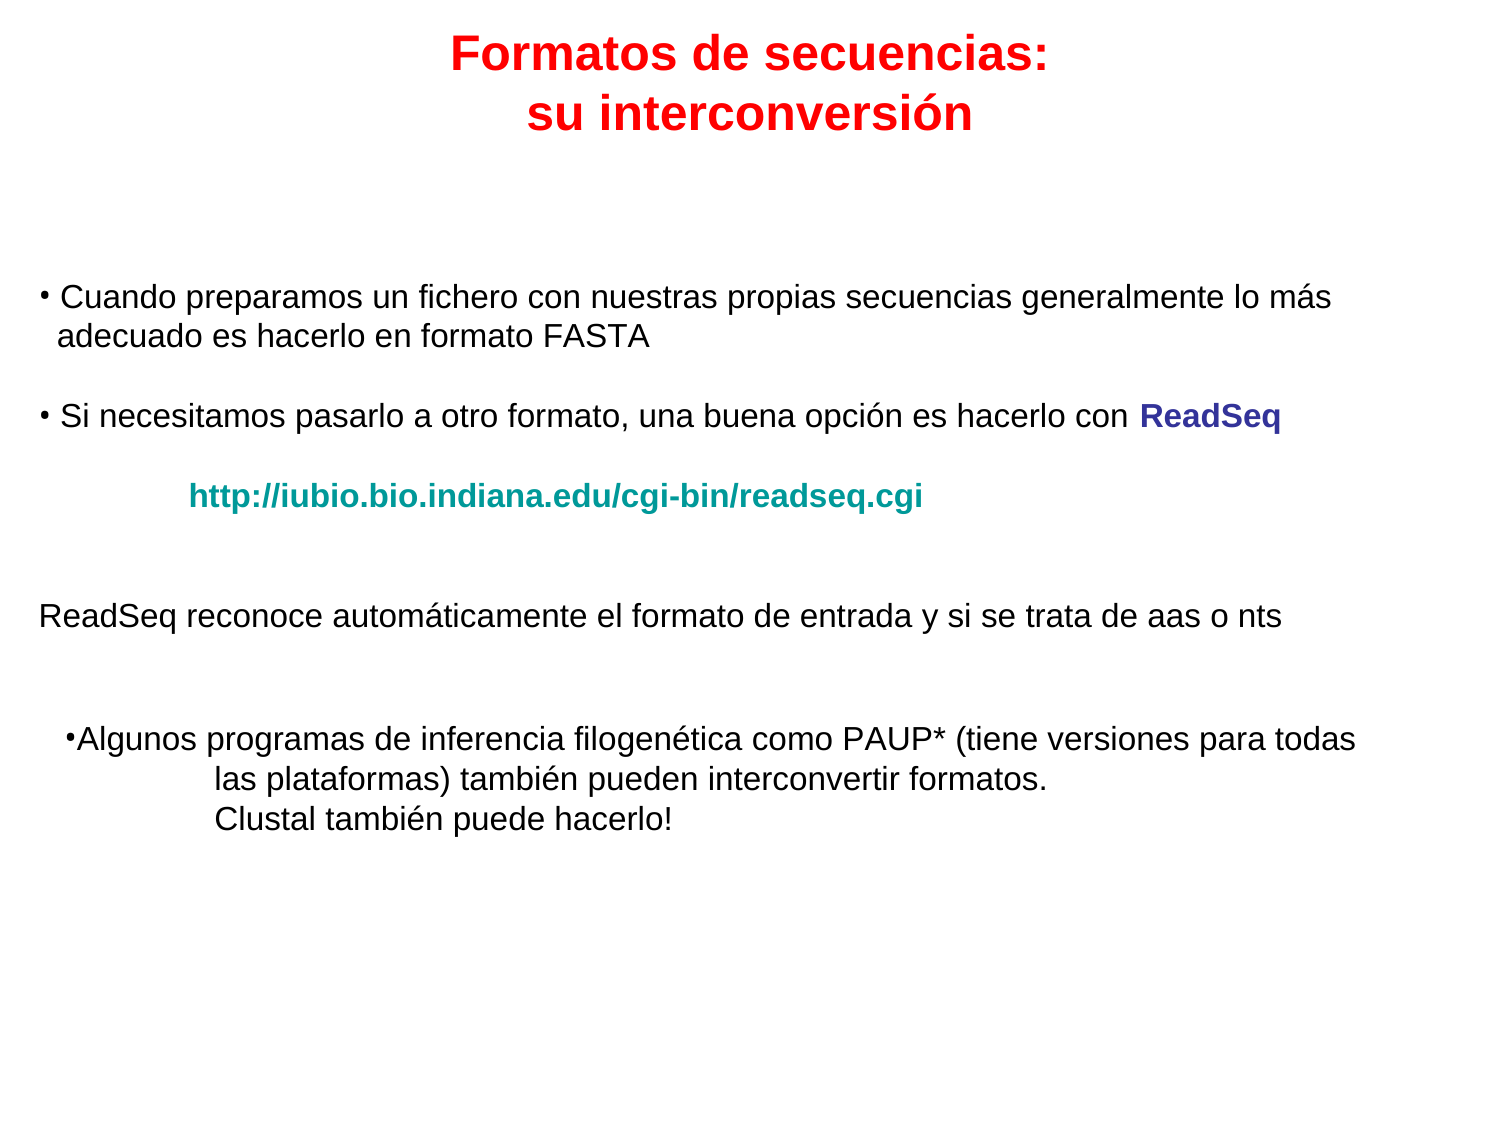

Formatos de secuencias:
su interconversión
 Cuando preparamos un fichero con nuestras propias secuencias generalmente lo más
 adecuado es hacerlo en formato FASTA
 Si necesitamos pasarlo a otro formato, una buena opción es hacerlo con ReadSeq
	http://iubio.bio.indiana.edu/cgi-bin/readseq.cgi
ReadSeq reconoce automáticamente el formato de entrada y si se trata de aas o nts
Algunos programas de inferencia filogenética como PAUP* (tiene versiones para todas
 	las plataformas) también pueden interconvertir formatos.
	Clustal también puede hacerlo!